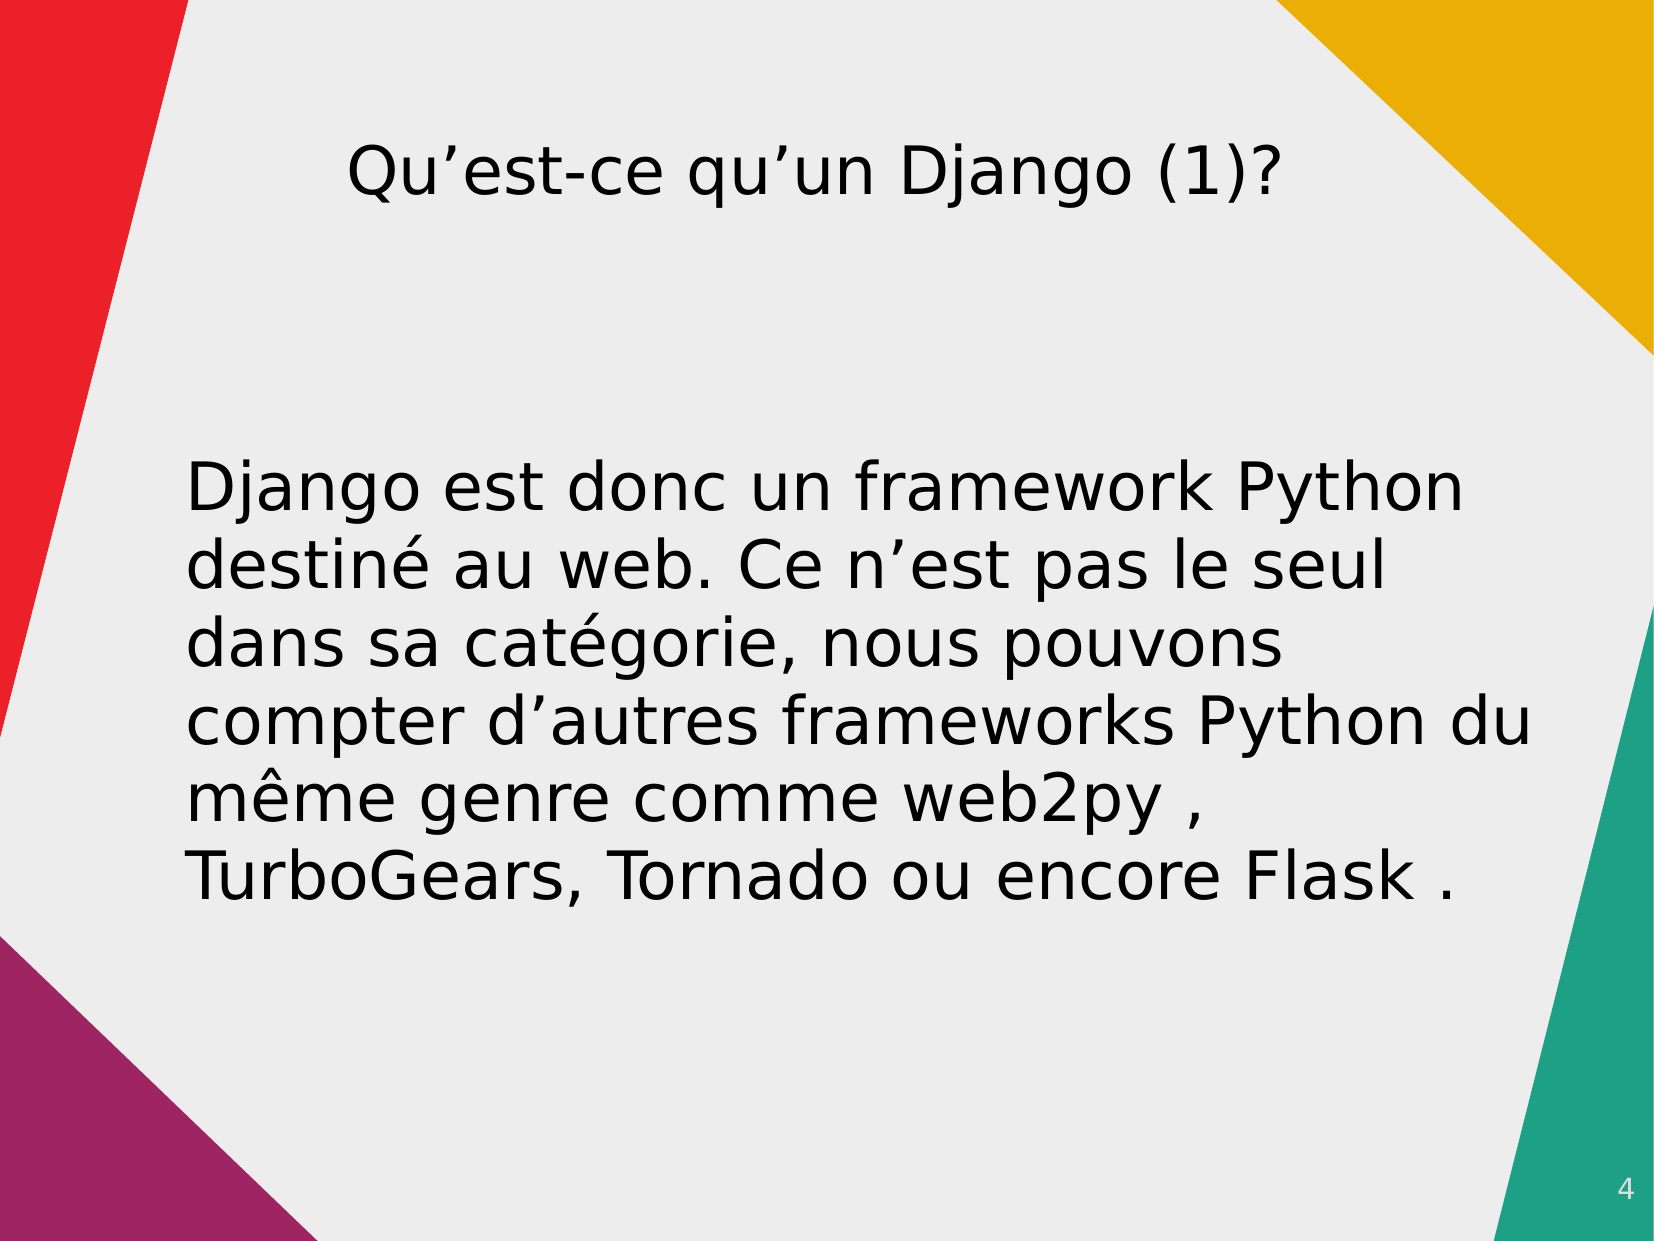

# Qu’est-ce qu’un Django (1)?
Django est donc un framework Python destiné au web. Ce n’est pas le seul dans sa catégorie, nous pouvons compter d’autres frameworks Python du même genre comme web2py , TurboGears, Tornado ou encore Flask .
4